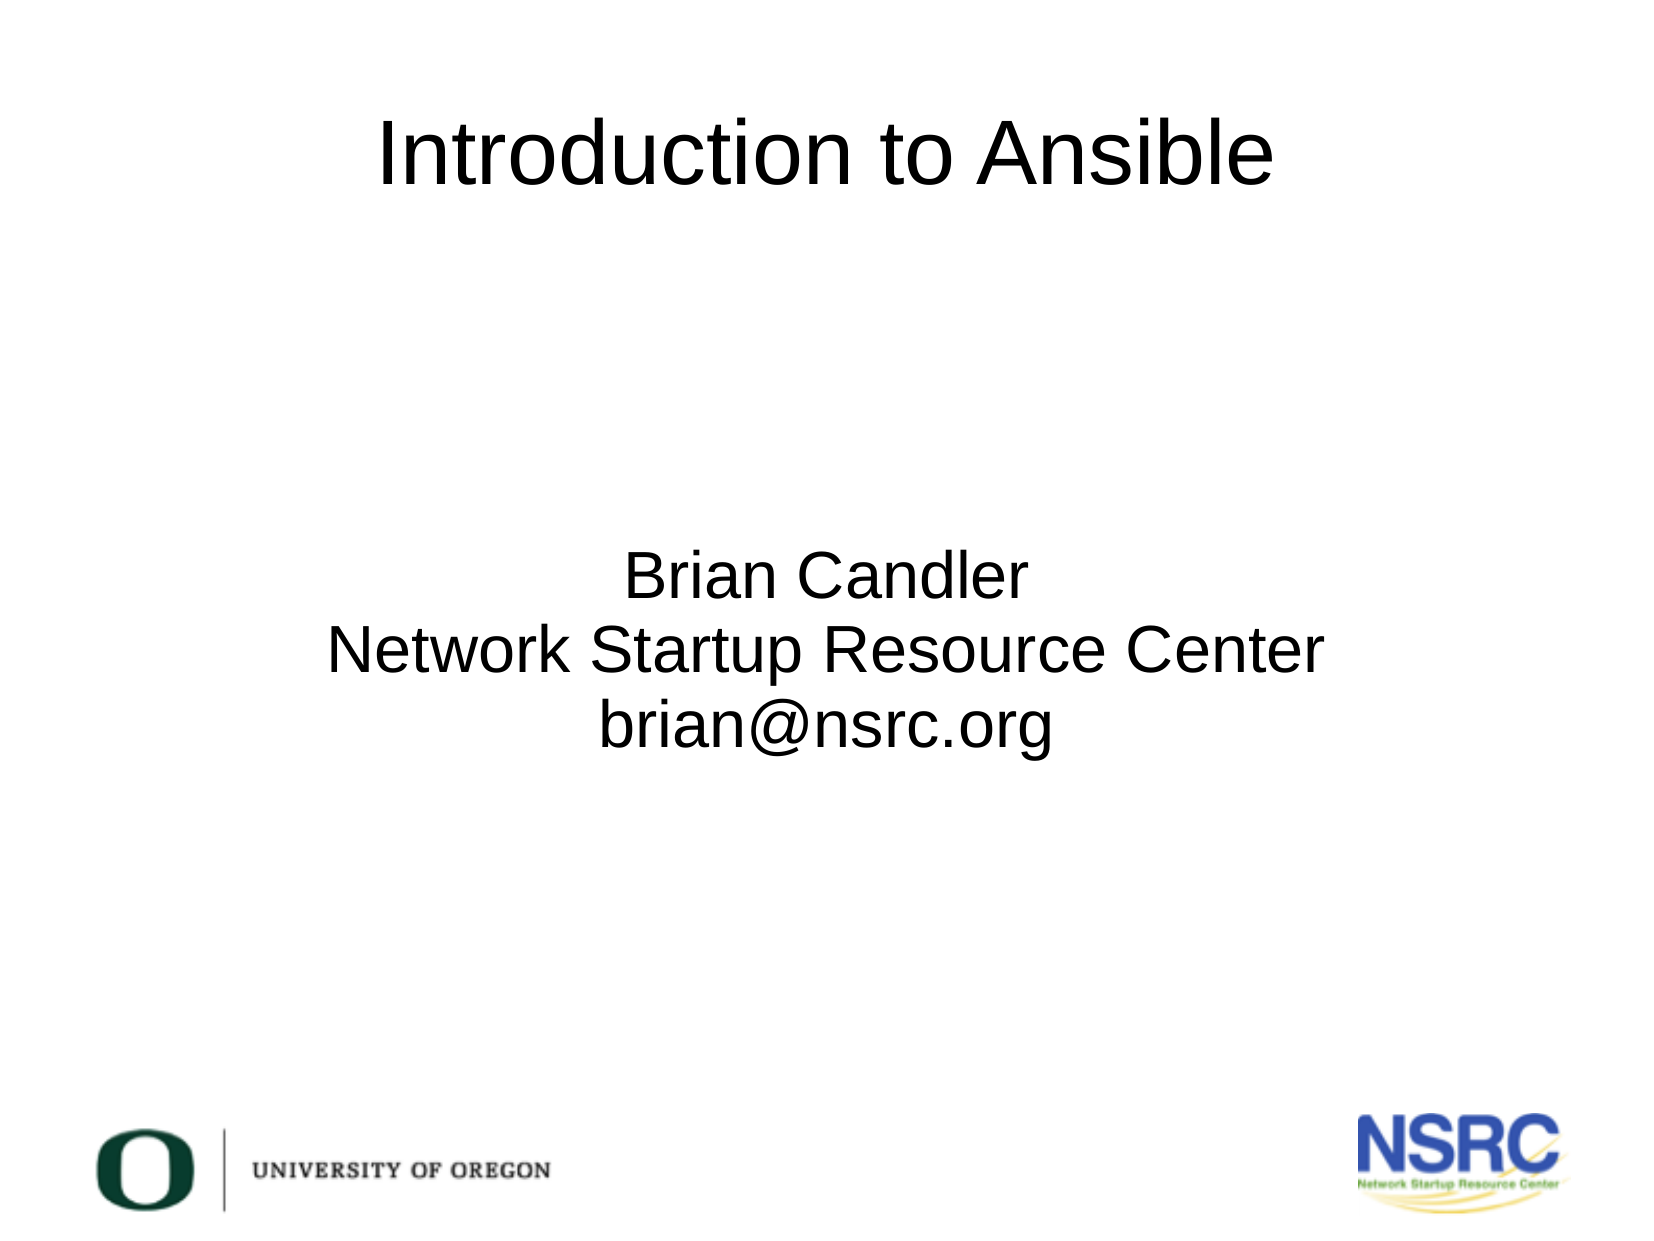

# Introduction to Ansible
Brian Candler
Network Startup Resource Center
brian@nsrc.org